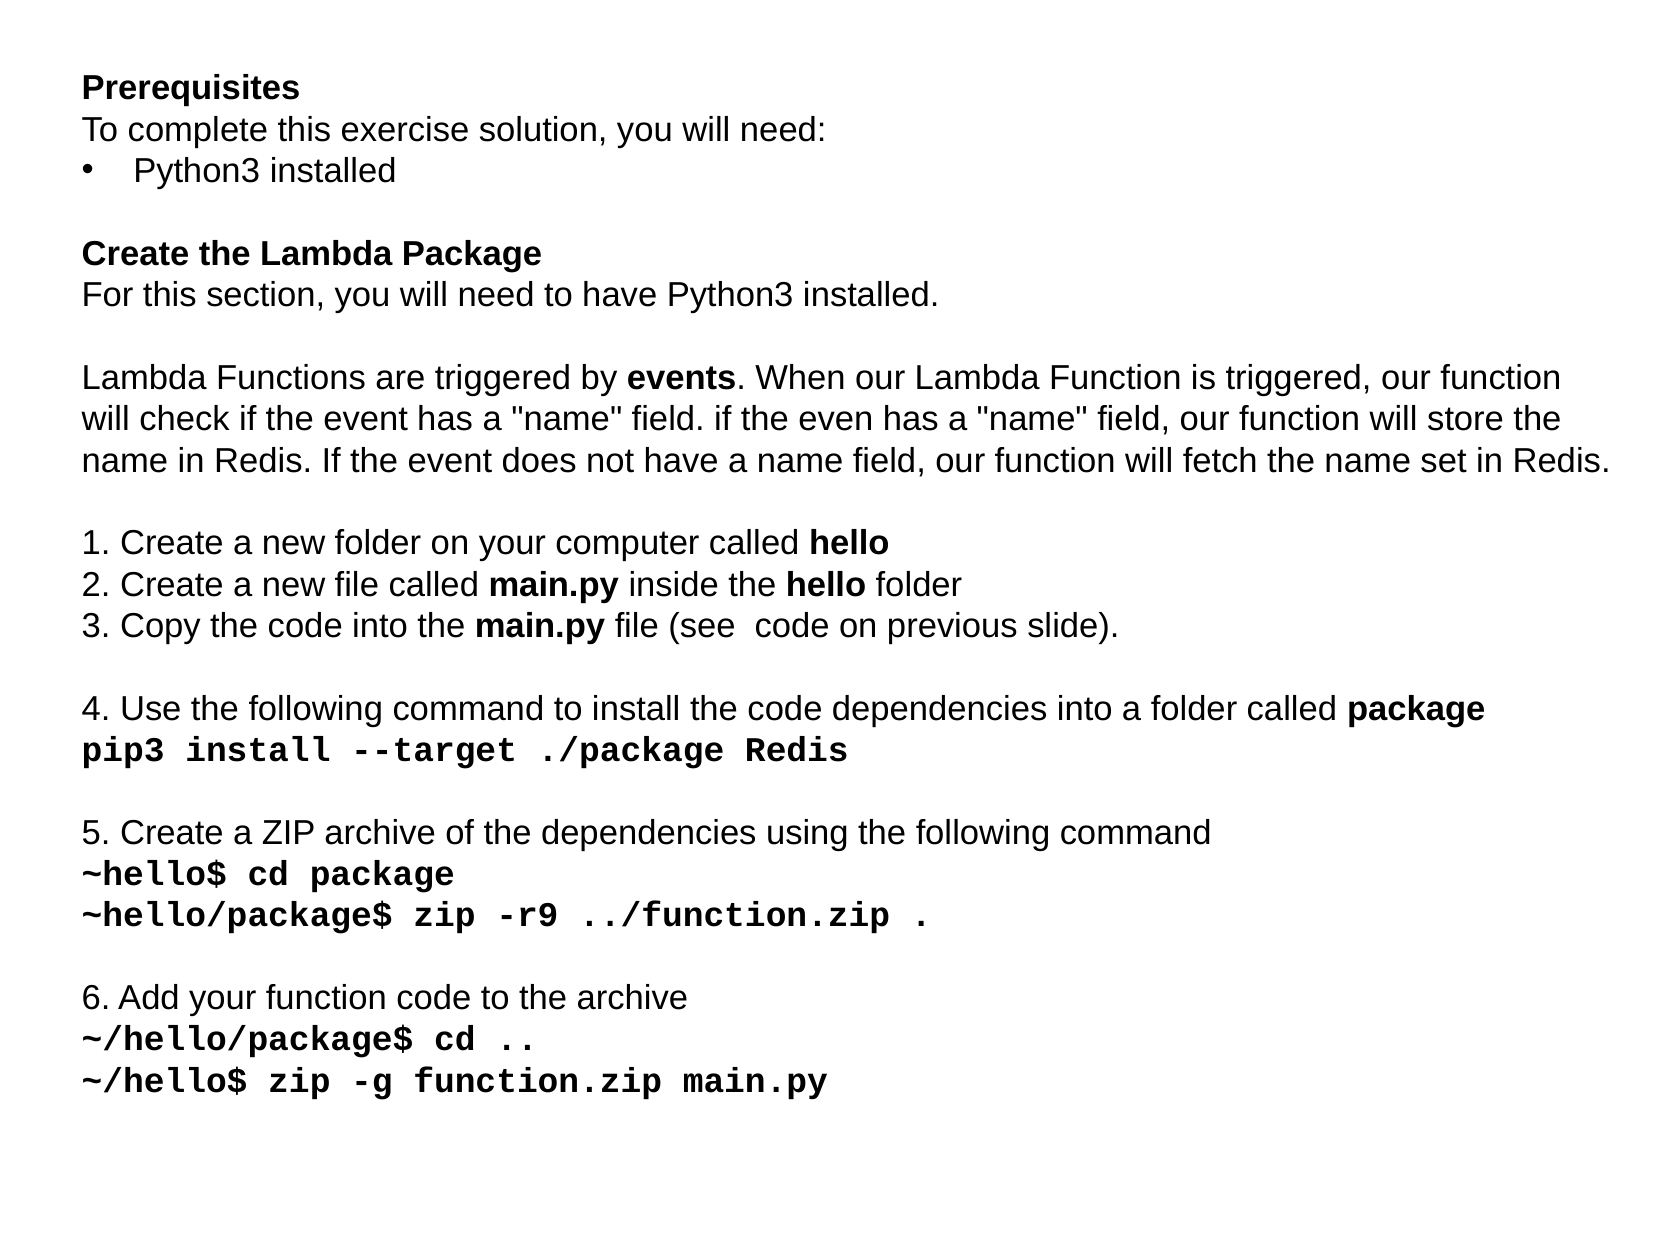

# Prerequisites
To complete this exercise solution, you will need:
Python3 installed
Create the Lambda Package
For this section, you will need to have Python3 installed.
Lambda Functions are triggered by events. When our Lambda Function is triggered, our function will check if the event has a "name" field. if the even has a "name" field, our function will store the name in Redis. If the event does not have a name field, our function will fetch the name set in Redis.
1. Create a new folder on your computer called hello
2. Create a new file called main.py inside the hello folder
3. Copy the code into the main.py file (see code on previous slide).
4. Use the following command to install the code dependencies into a folder called package
pip3 install --target ./package Redis
5. Create a ZIP archive of the dependencies using the following command
~hello$ cd package
~hello/package$ zip -r9 ../function.zip .
6. Add your function code to the archive
~/hello/package$ cd ..
~/hello$ zip -g function.zip main.py